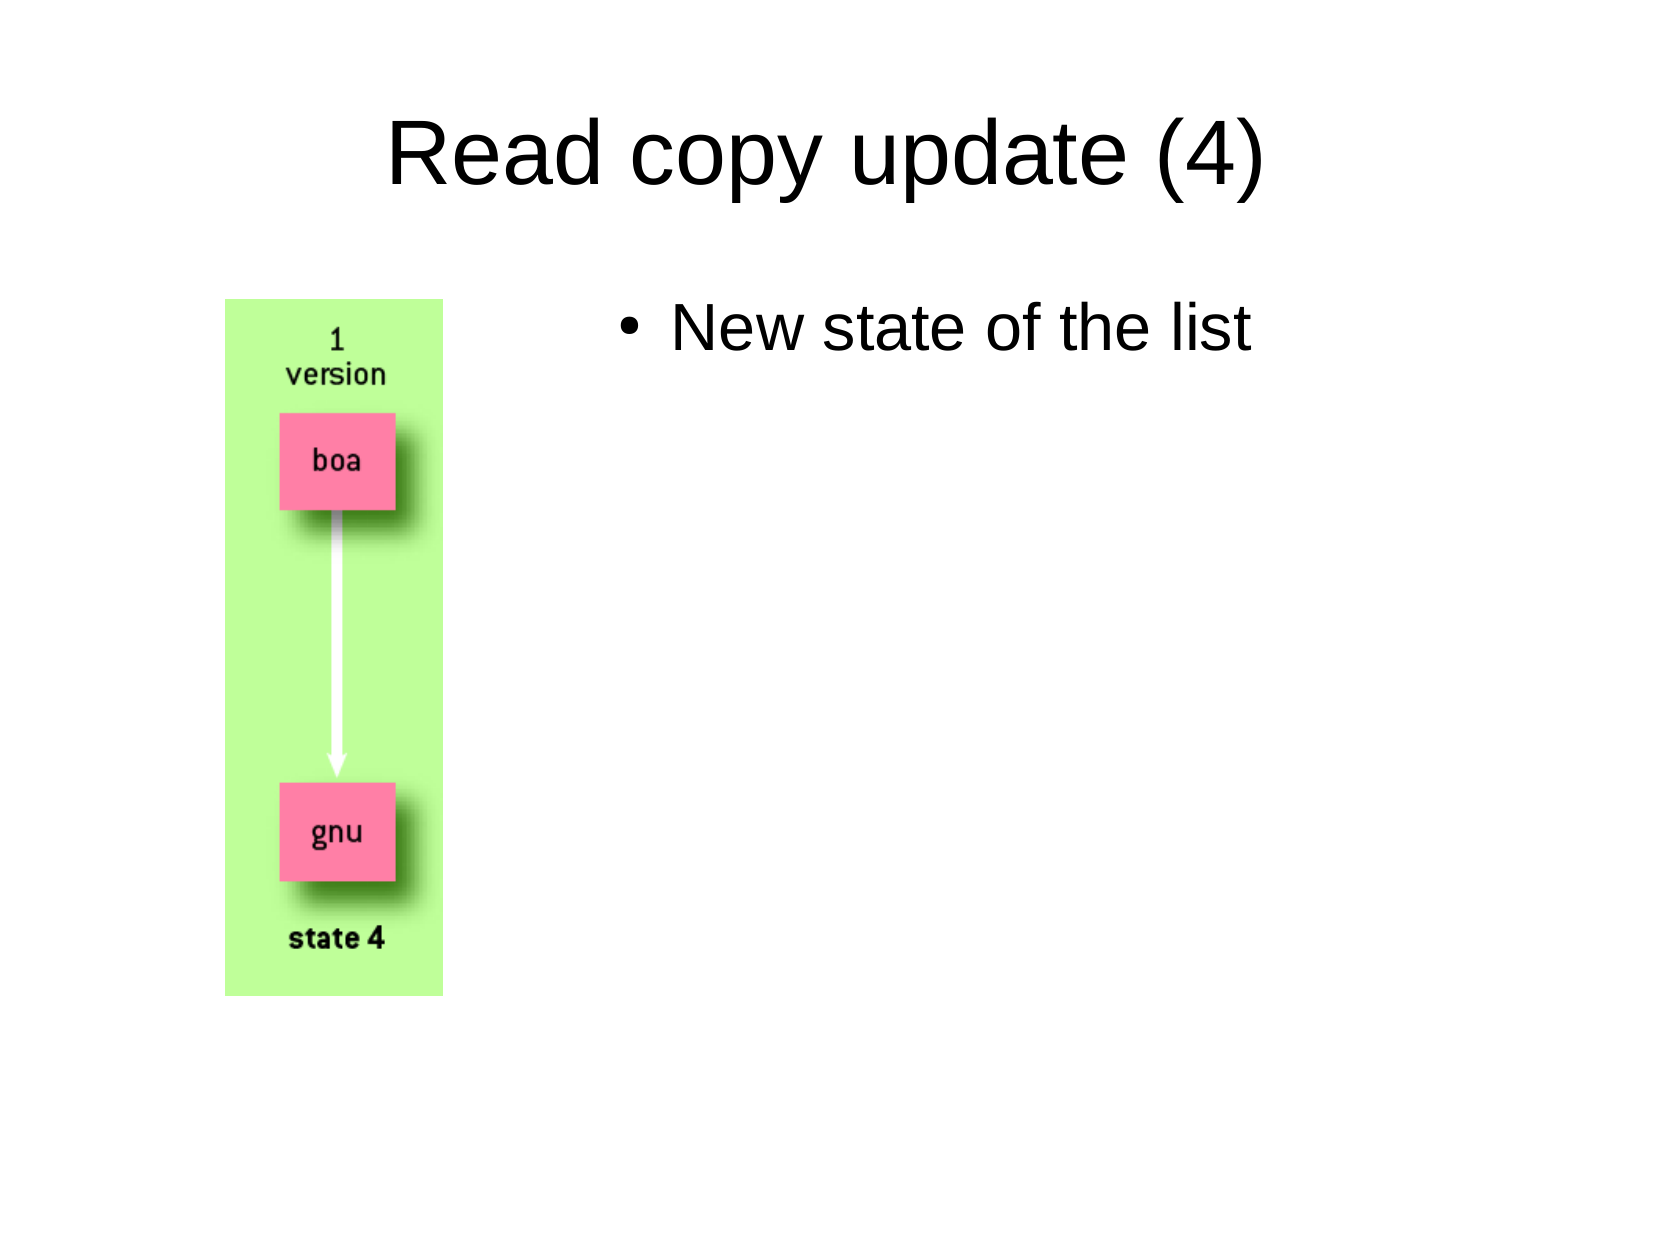

# Read copy update (4)
New state of the list